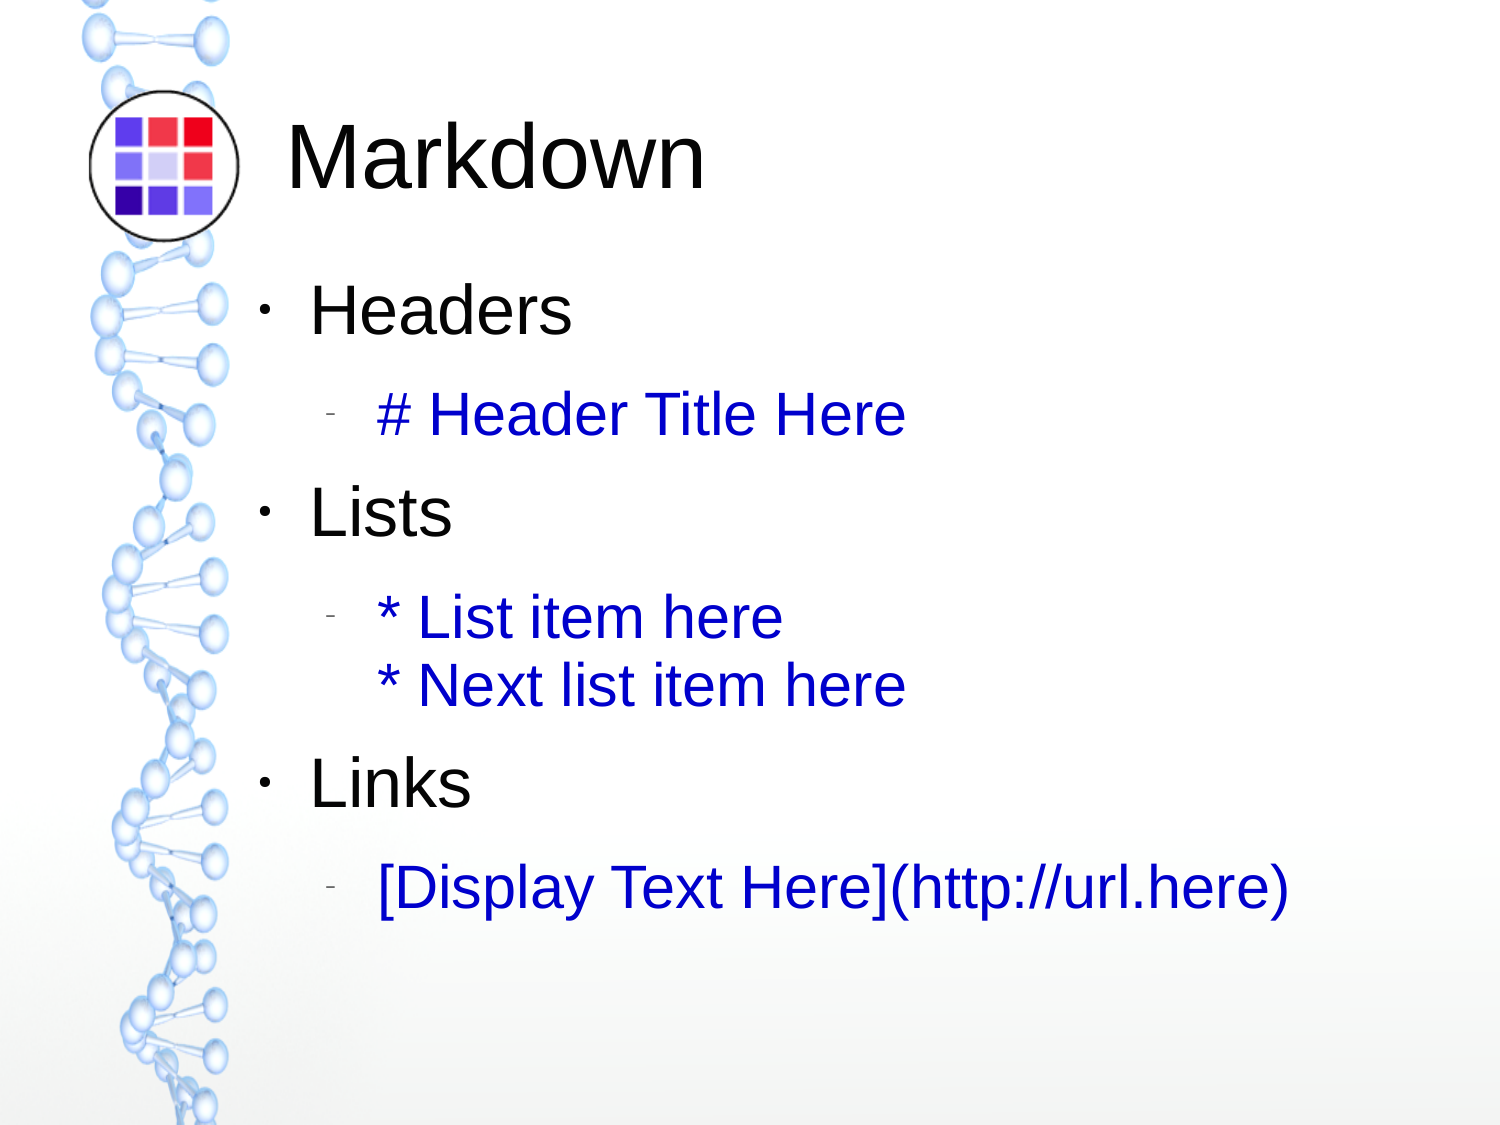

# Markdown
Headers
# Header Title Here
Lists
* List item here
* Next list item here
Links
[Display Text Here](http://url.here)